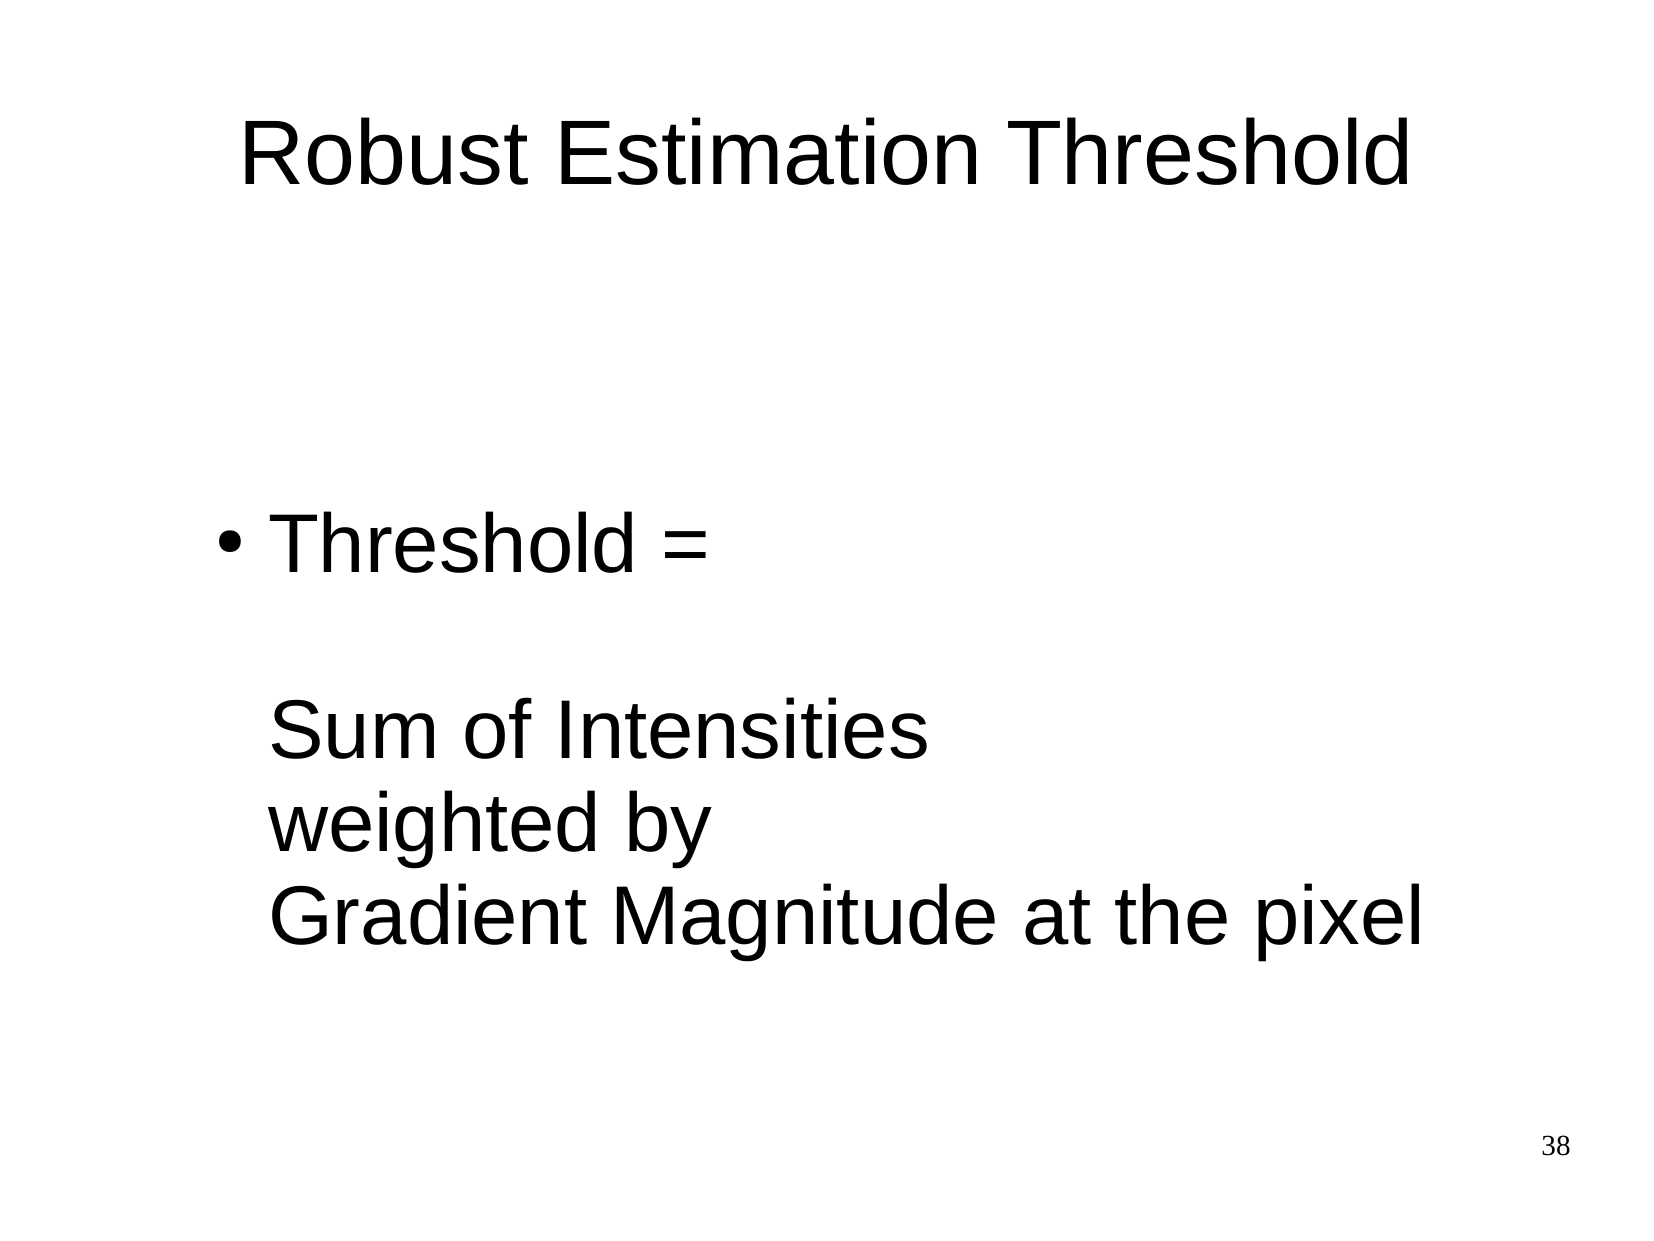

# Robust Estimation Threshold
Threshold =
Sum of Intensities
weighted by
Gradient Magnitude at the pixel
38